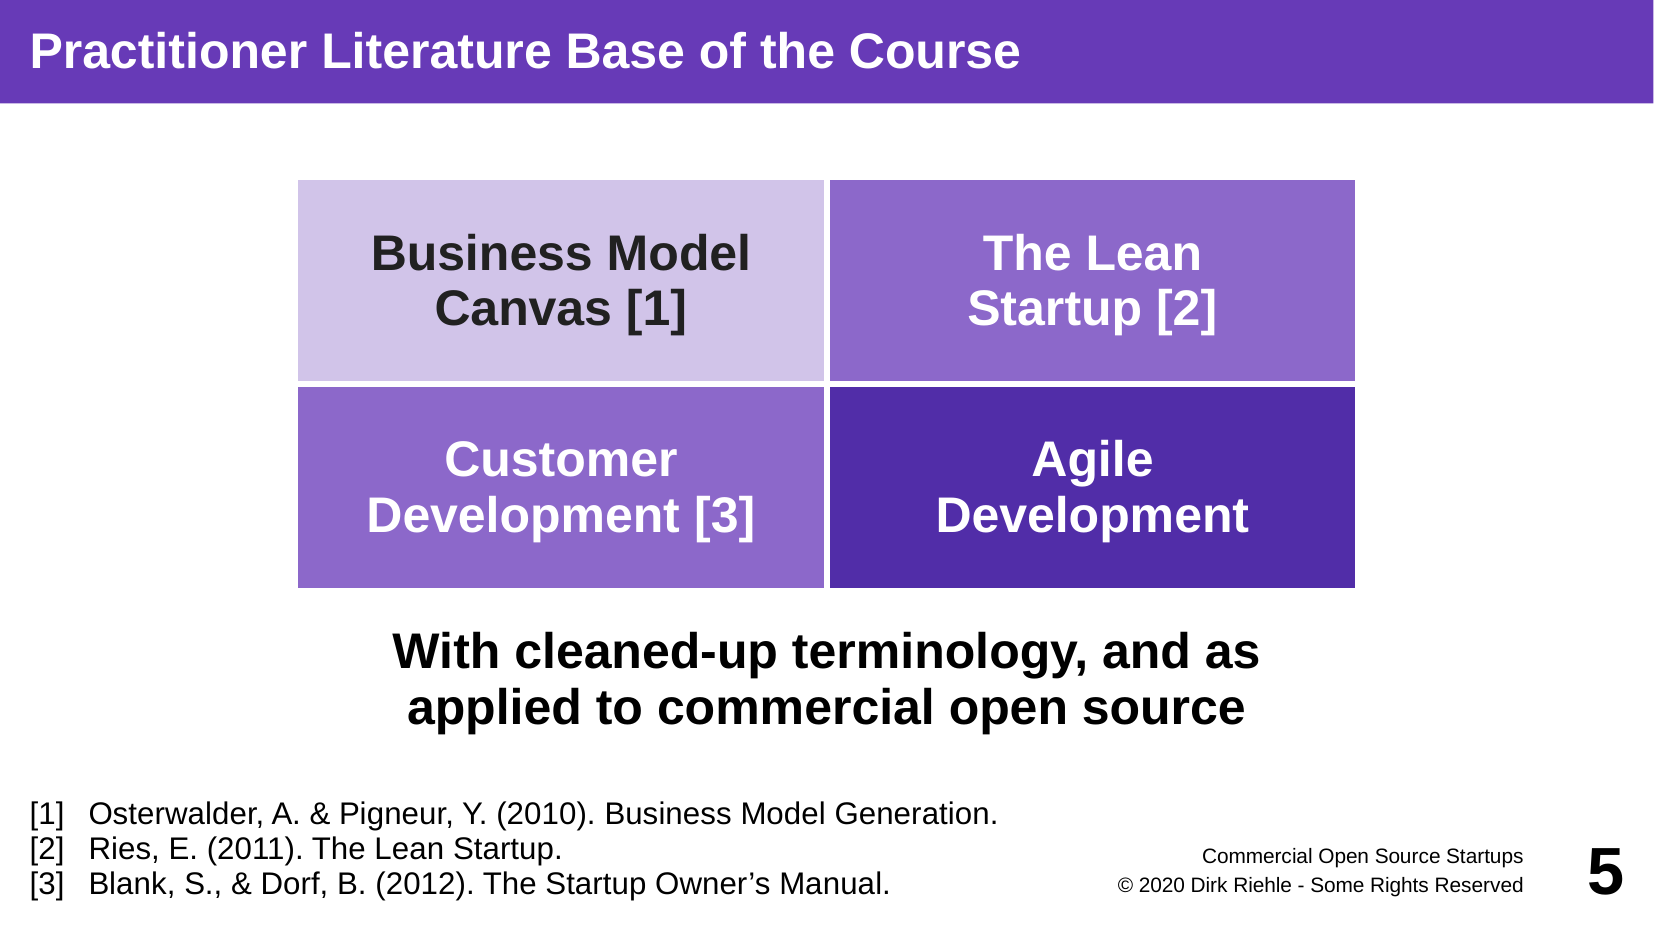

# Practitioner Literature Base of the Course
Business Model
Canvas [1]
The Lean
Startup [2]
Customer
Development [3]
Agile
Development
With cleaned-up terminology, and as applied to commercial open source
[1]	Osterwalder, A. & Pigneur, Y. (2010). Business Model Generation.
[2]	Ries, E. (2011). The Lean Startup.
[3]	Blank, S., & Dorf, B. (2012). The Startup Owner’s Manual.
Commercial Open Source Startups
5
© 2020 Dirk Riehle - Some Rights Reserved